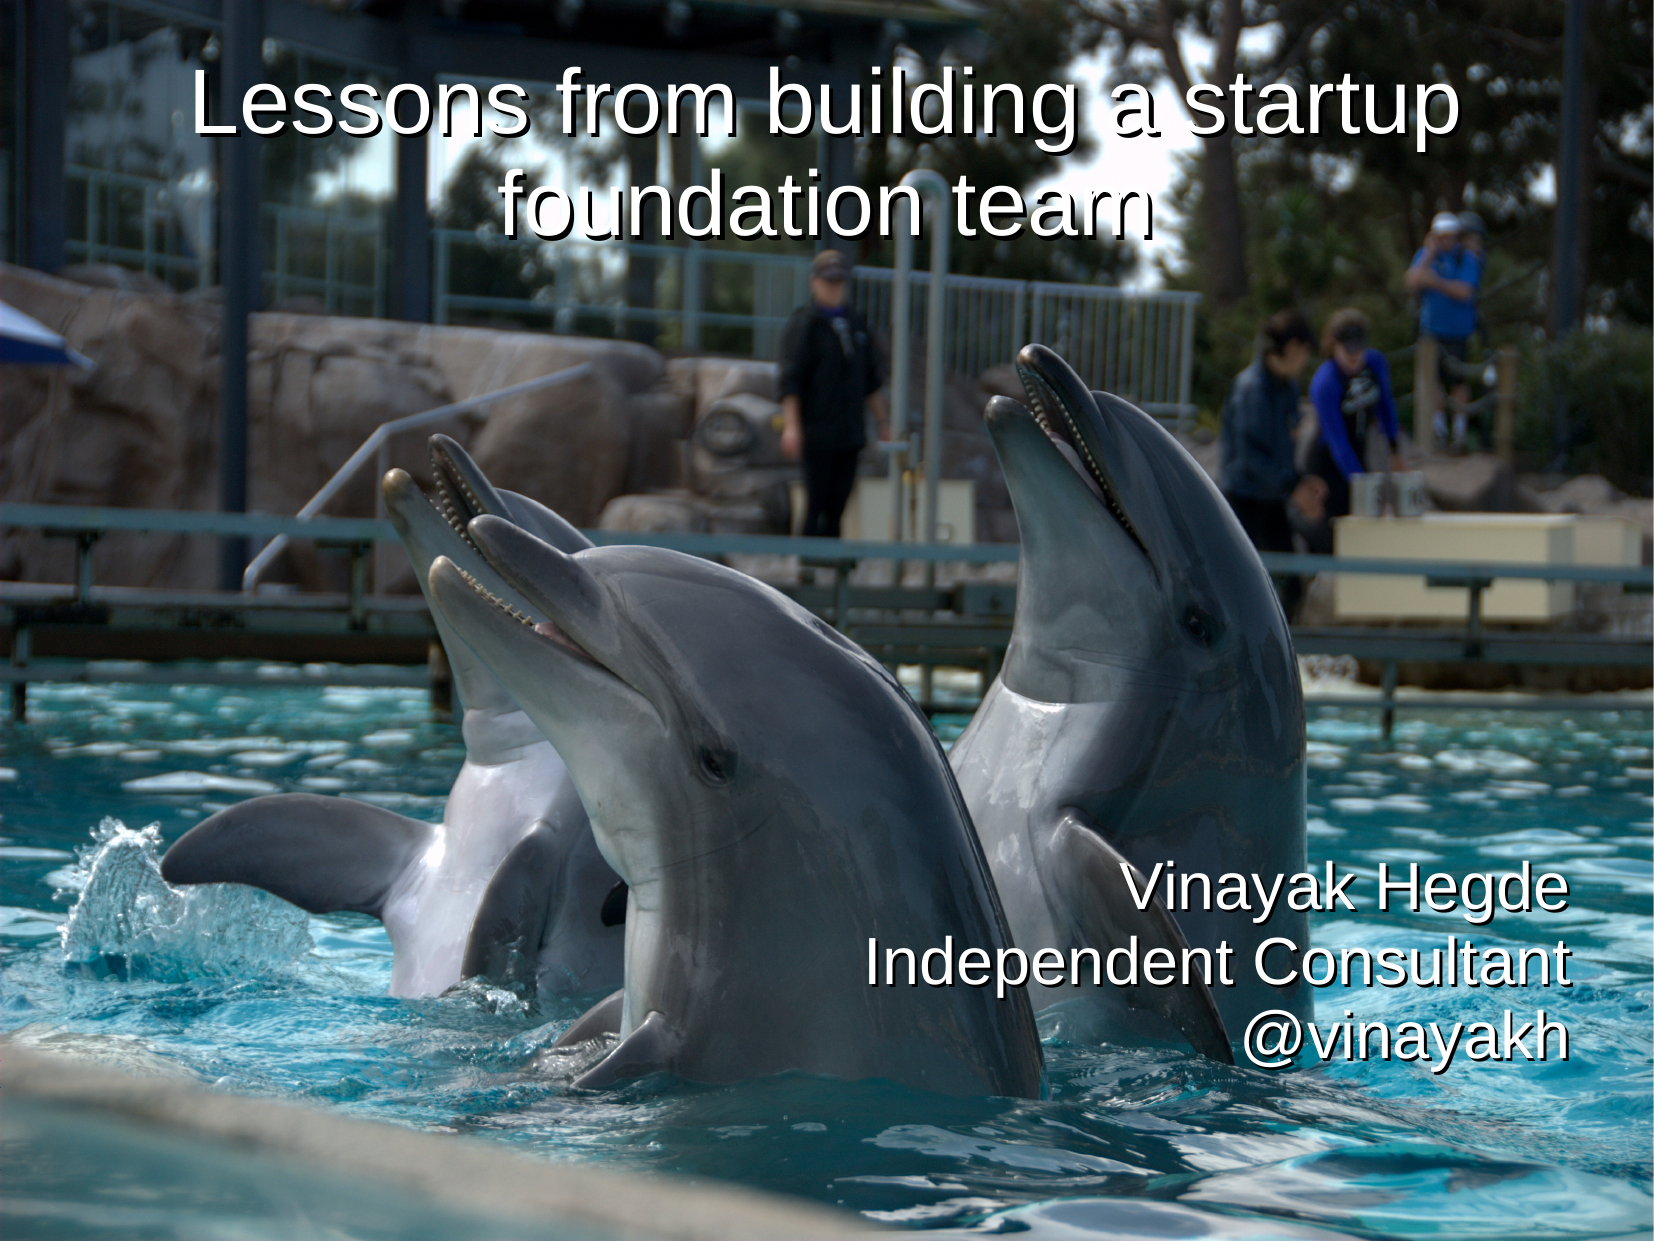

# Lessons from building a startup foundation team
Vinayak Hegde
Independent Consultant
@vinayakh